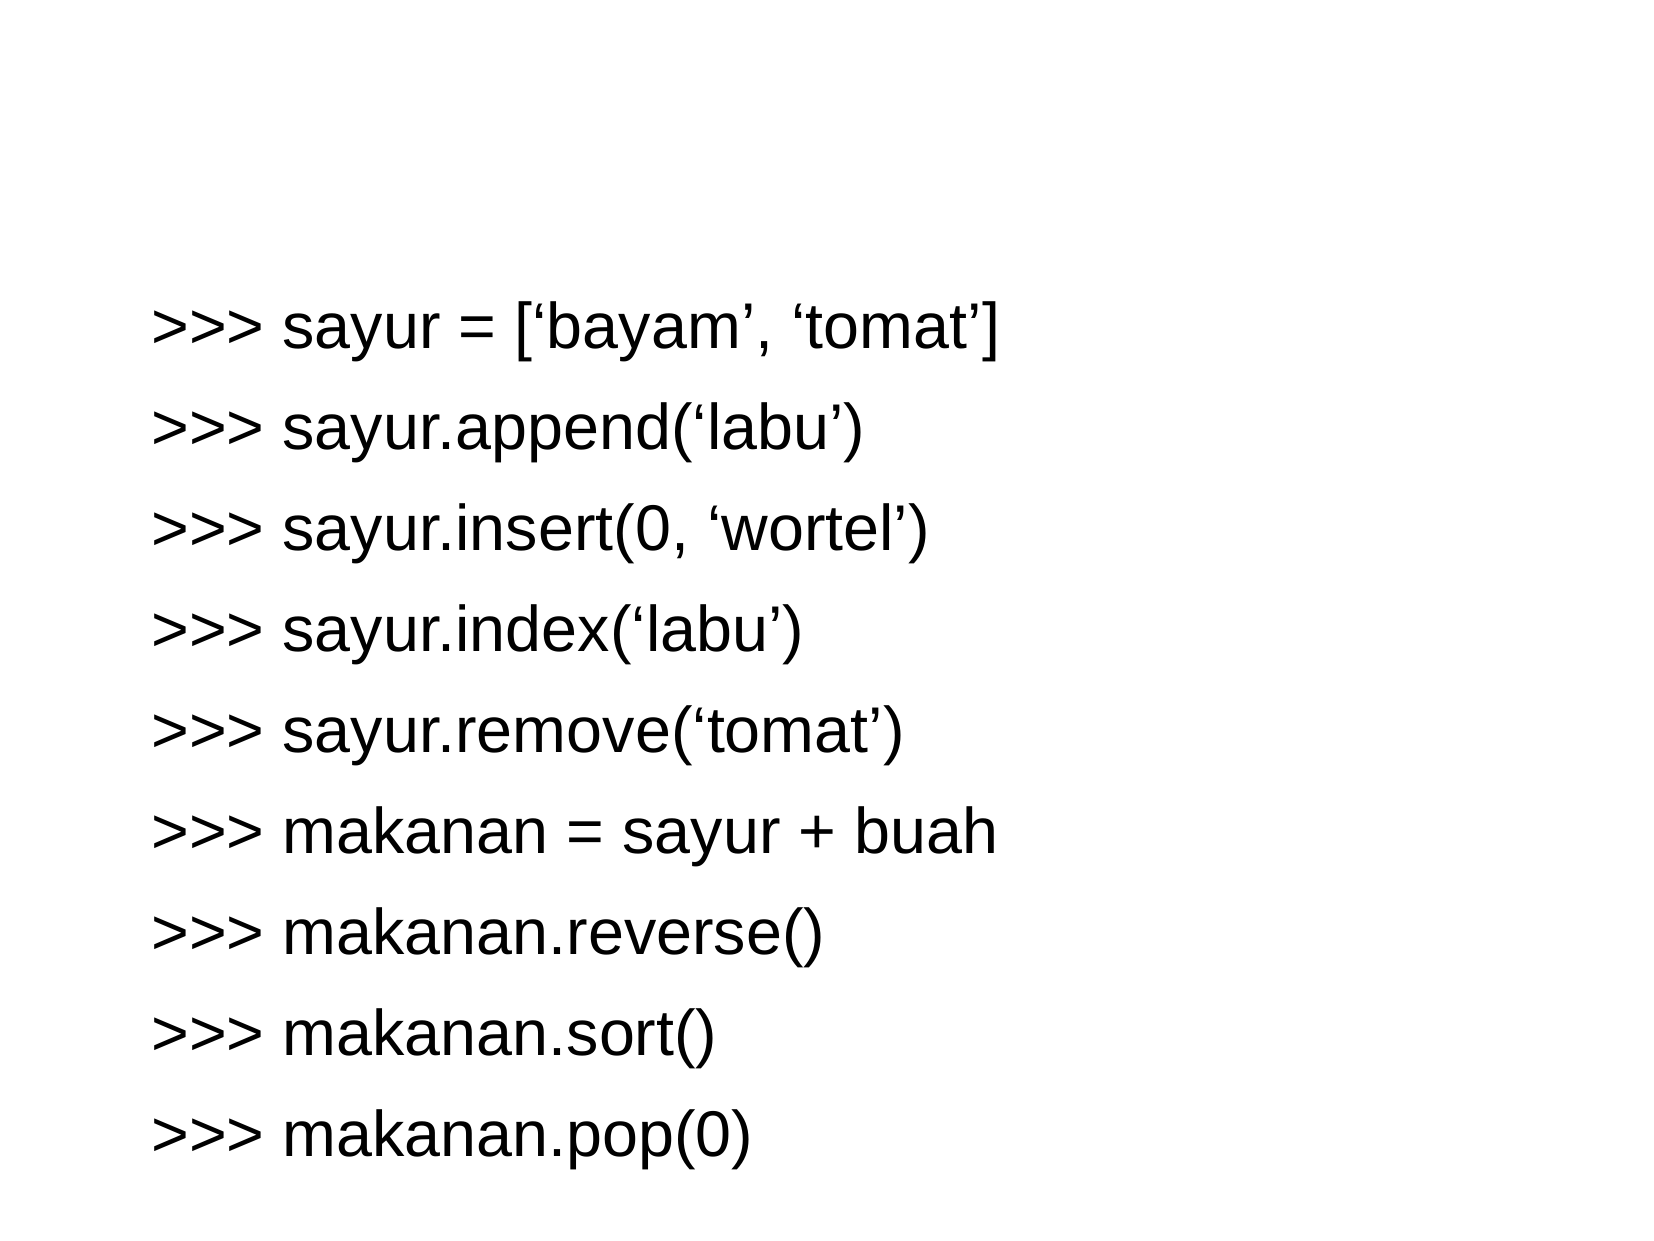

#
>>> sayur = [‘bayam’, ‘tomat’]
>>> sayur.append(‘labu’)
>>> sayur.insert(0, ‘wortel’)
>>> sayur.index(‘labu’)
>>> sayur.remove(‘tomat’)
>>> makanan = sayur + buah
>>> makanan.reverse()
>>> makanan.sort()
>>> makanan.pop(0)